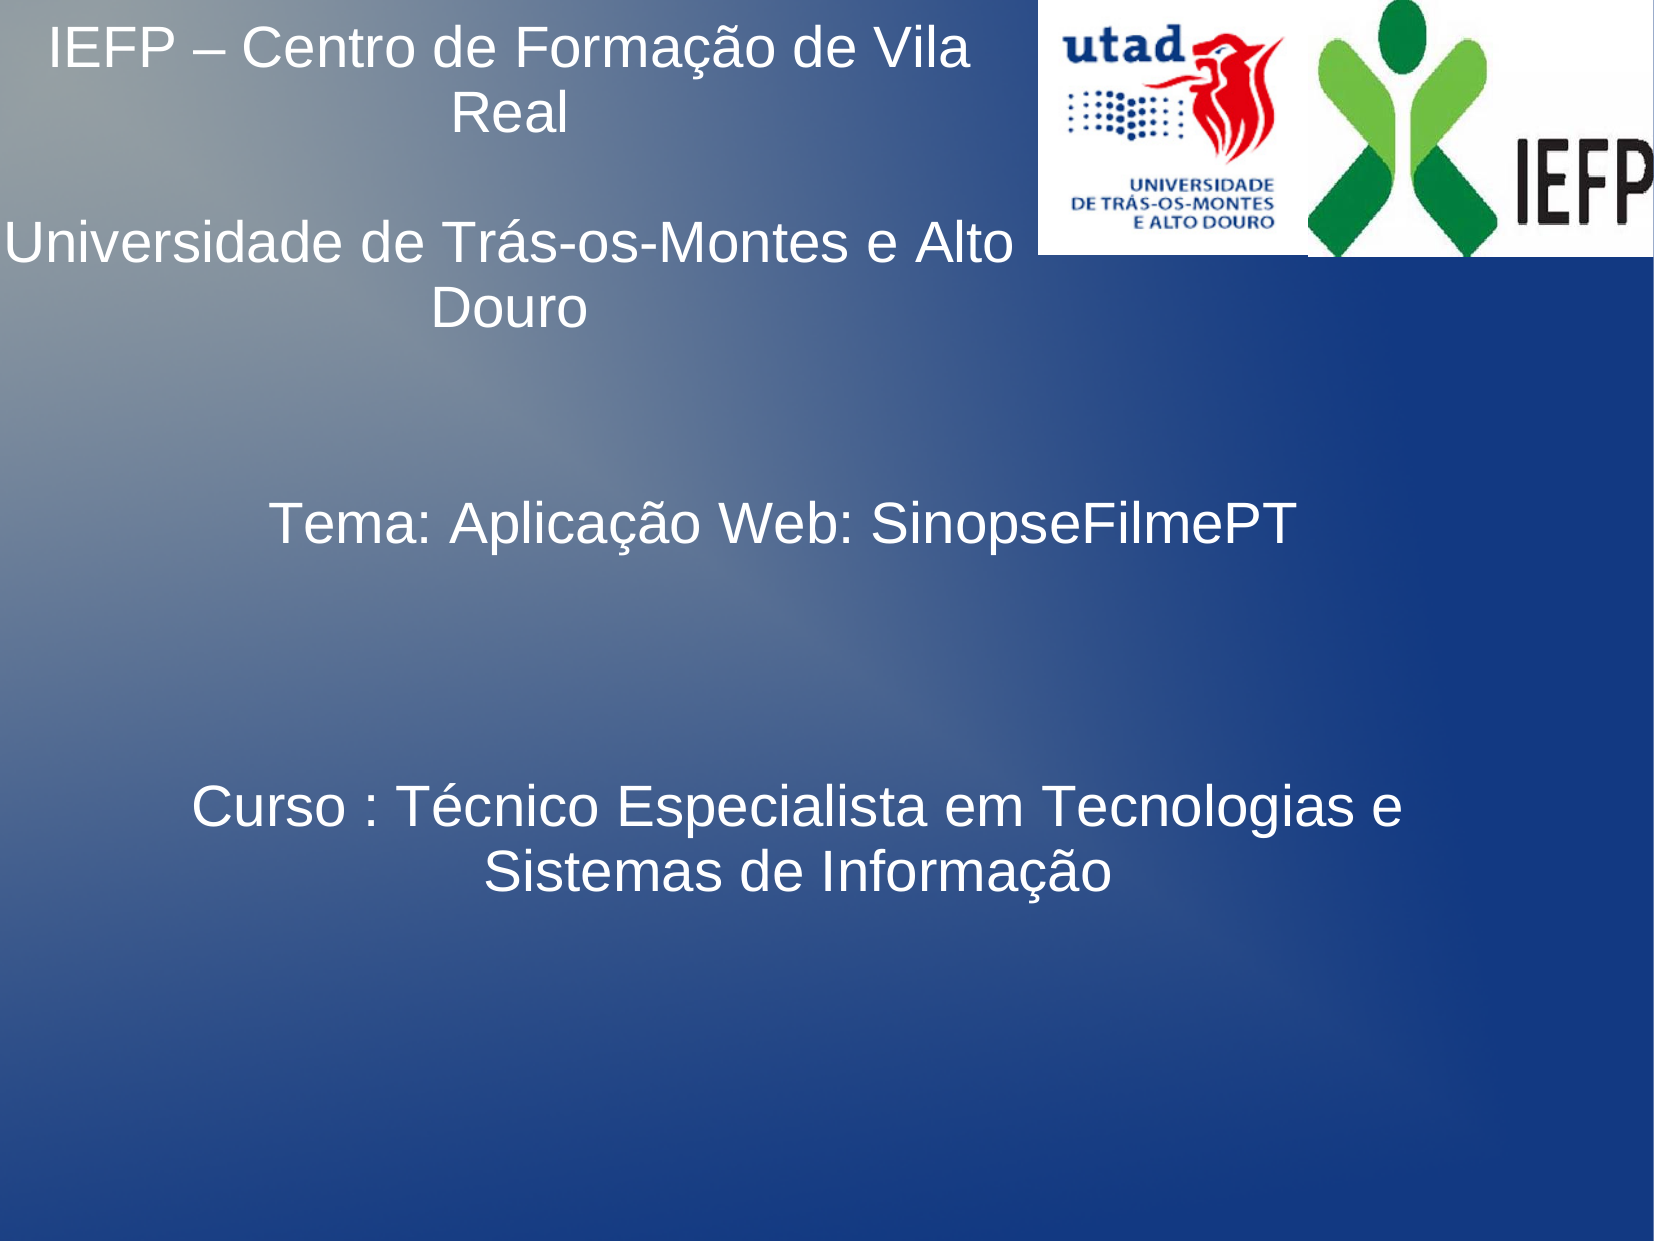

# IEFP – Centro de Formação de Vila Real Universidade de Trás-os-Montes e Alto Douro
Tema: Aplicação Web: SinopseFilmePT
Curso : Técnico Especialista em Tecnologias e Sistemas de Informação